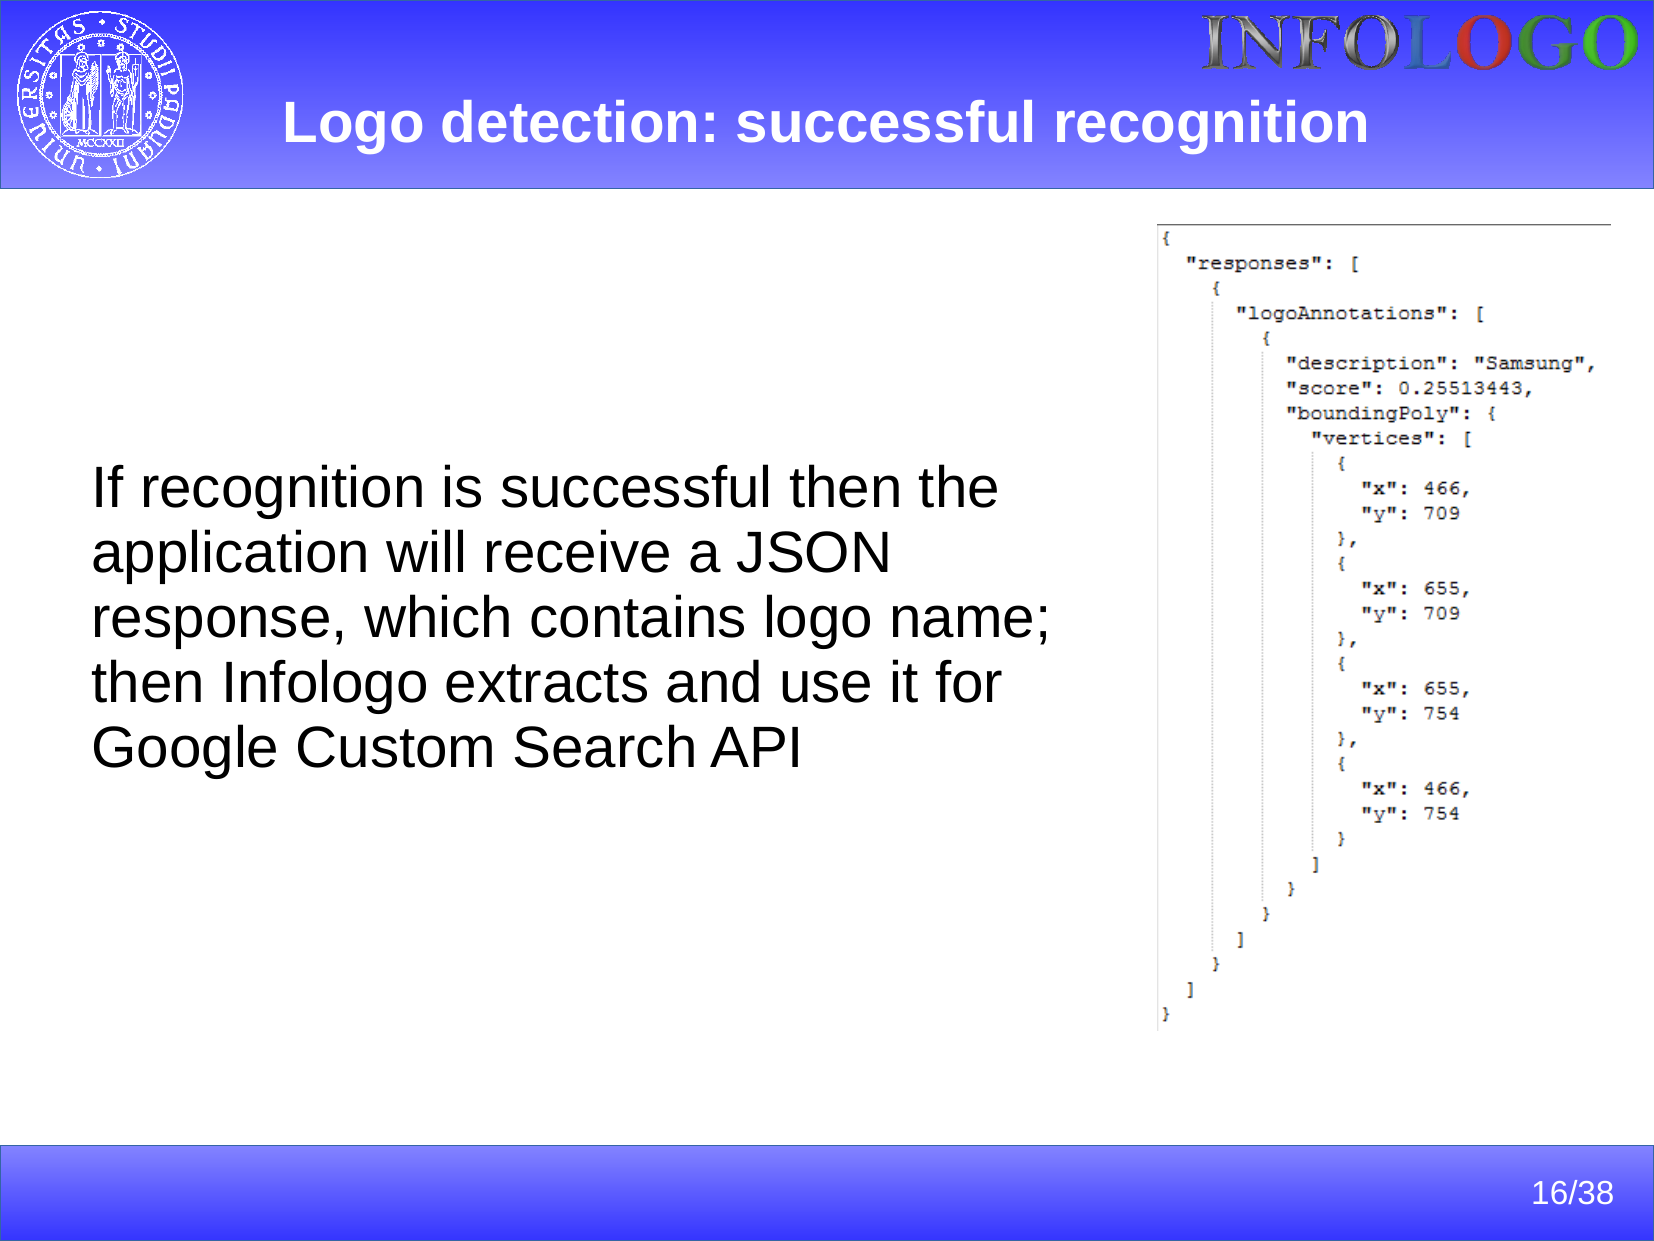

Logo detection: successful recognition
If recognition is successful then the application will receive a JSON response, which contains logo name; then Infologo extracts and use it for Google Custom Search API
16/38